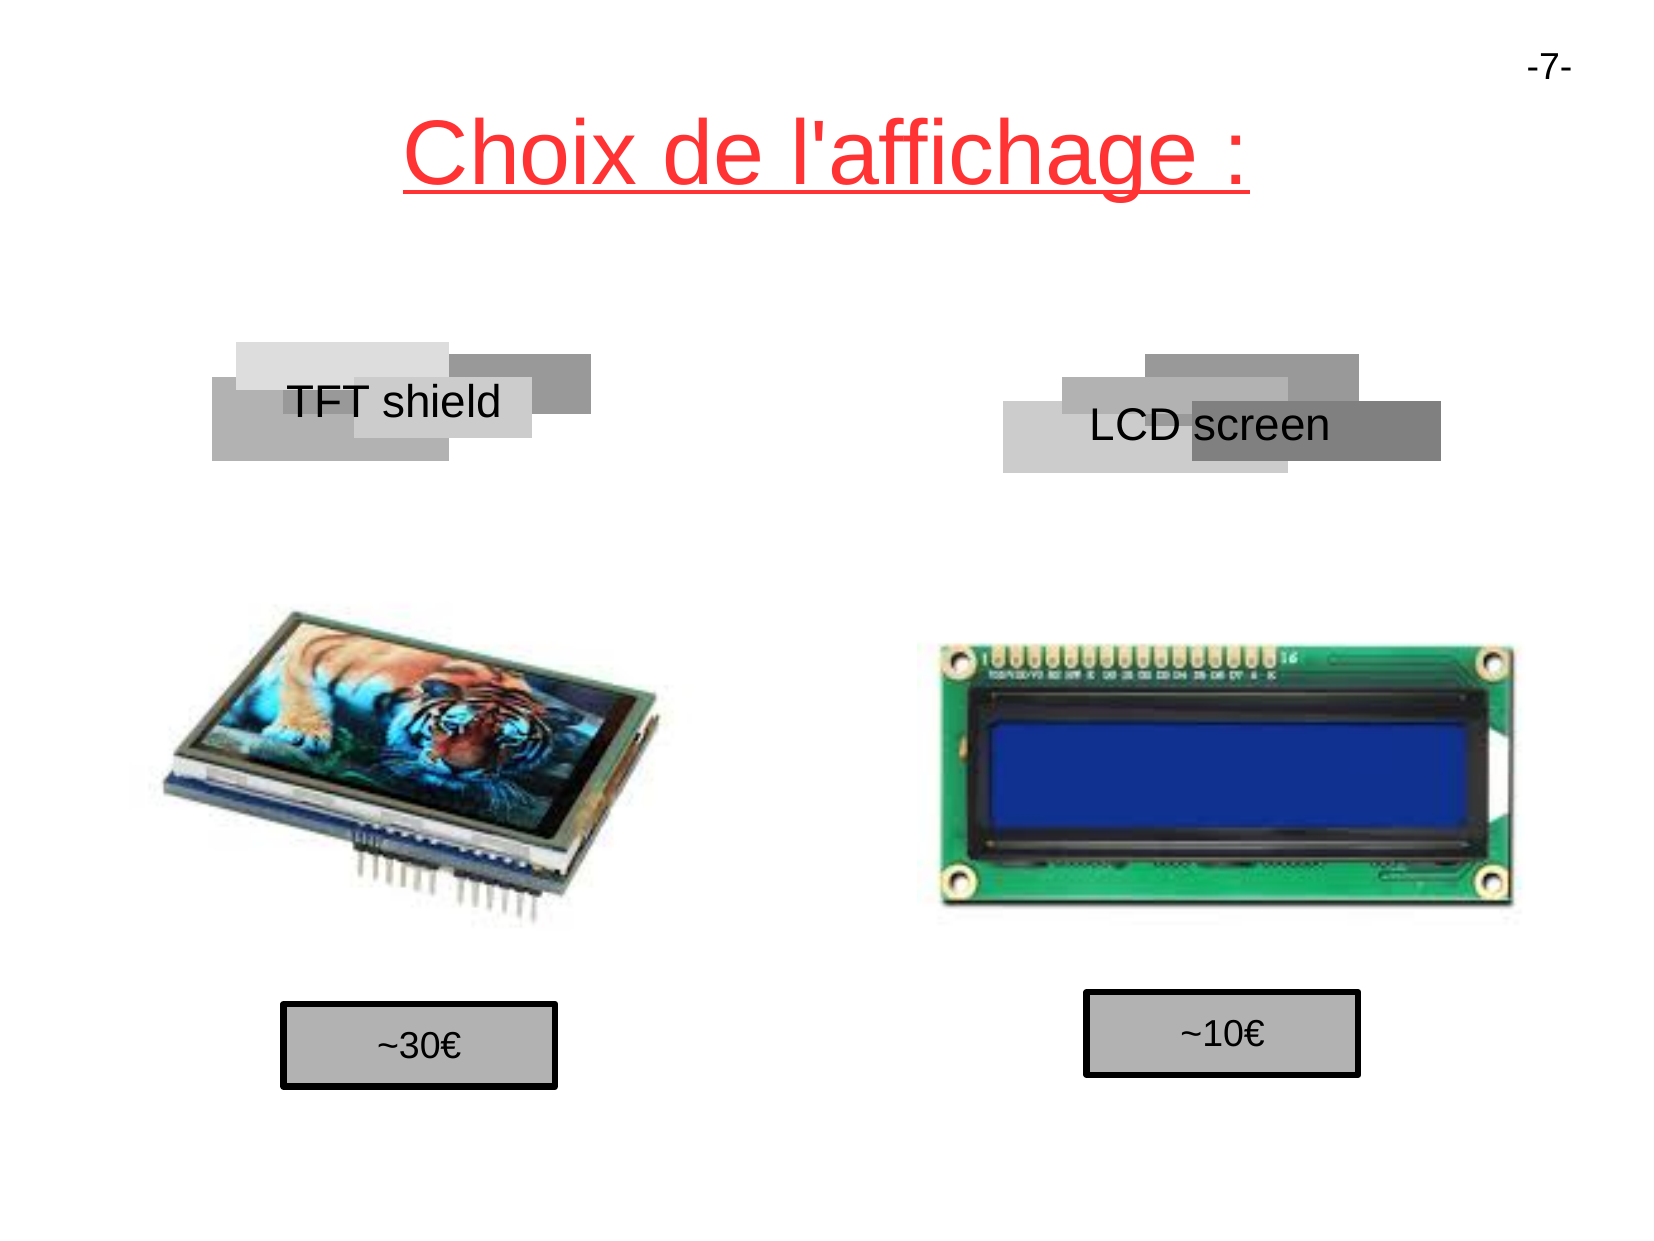

-7-
# Choix de l'affichage :
TFT shield
LCD screen
~10€
~30€